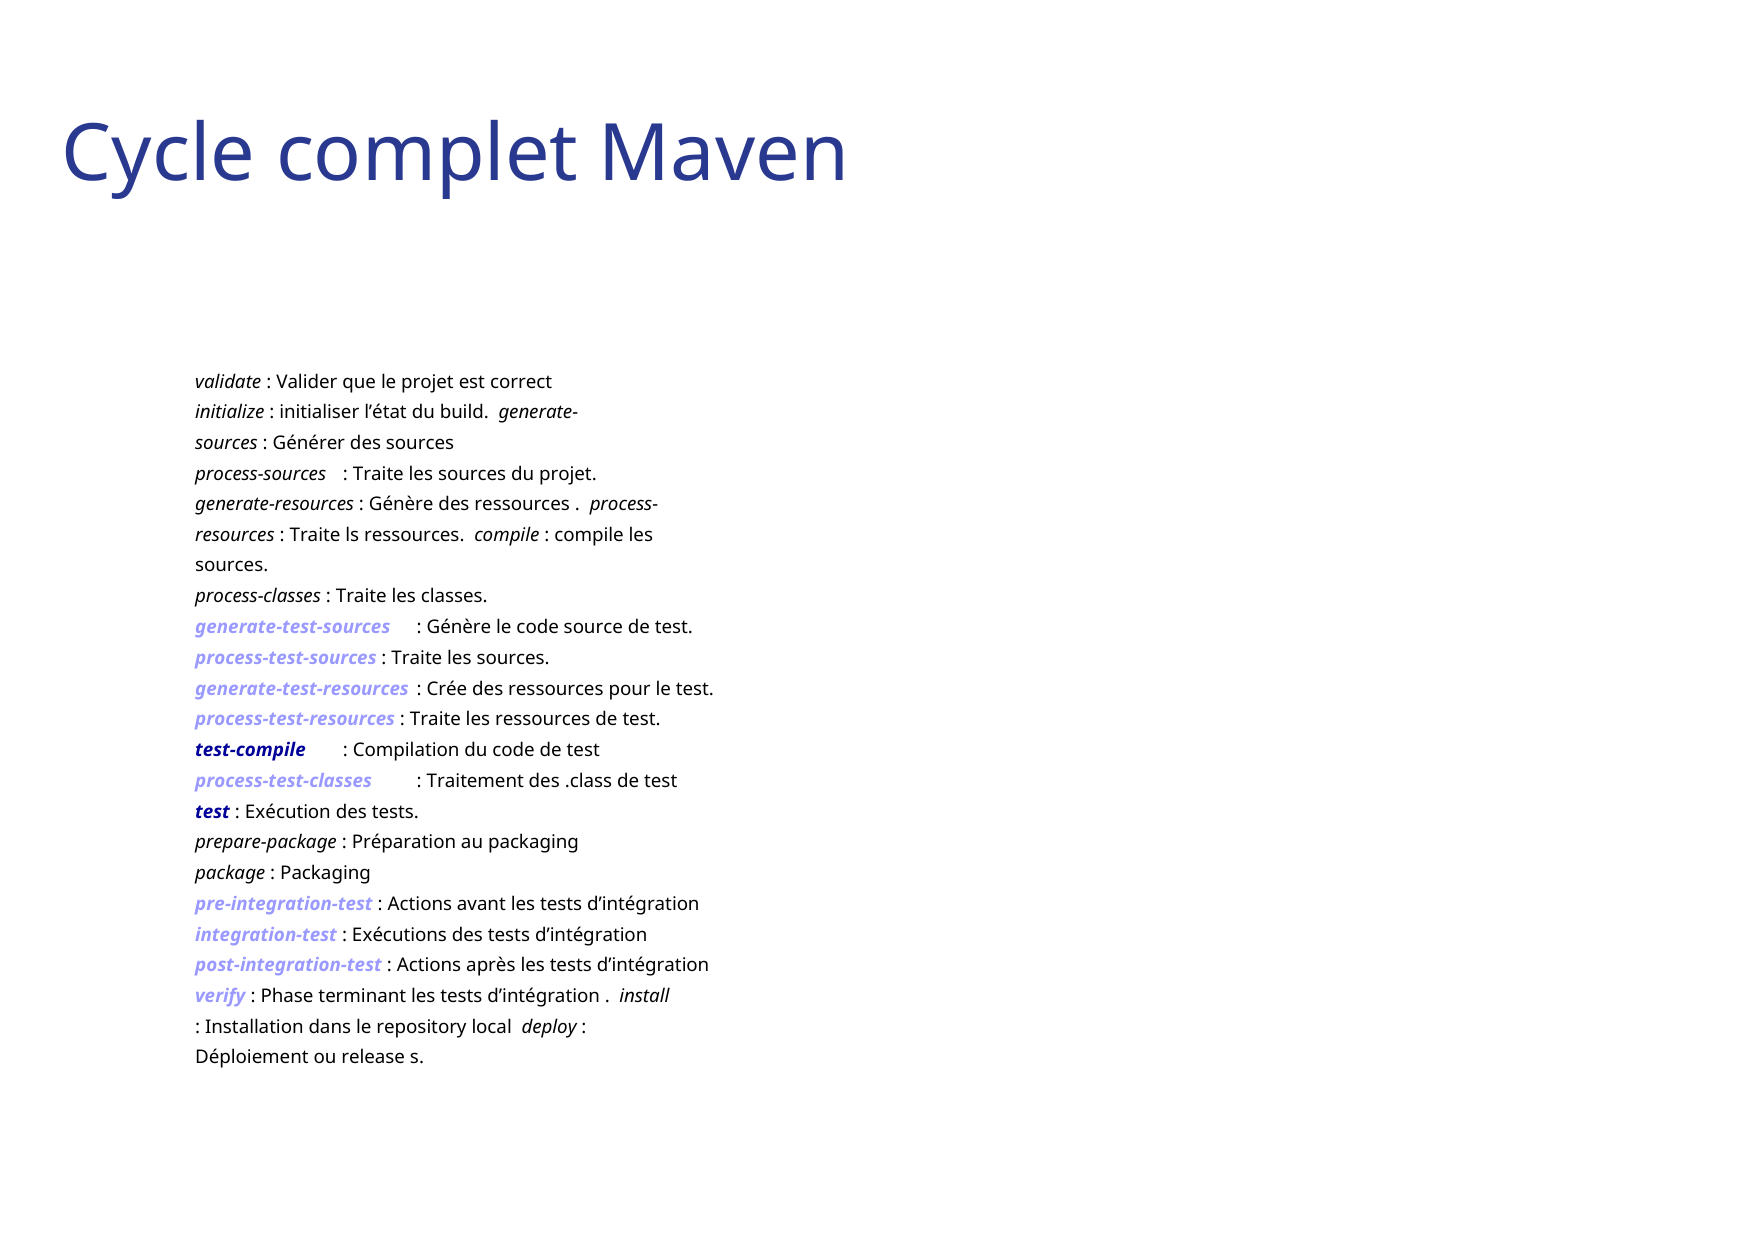

# Cycle complet Maven
validate : Valider que le projet est correct initialize : initialiser l’état du build. generate-sources : Générer des sources
process-sources	: Traite les sources du projet. generate-resources : Génère des ressources . process-resources : Traite ls ressources. compile : compile les sources.
process-classes : Traite les classes.
generate-test-sources	: Génère le code source de test.
process-test-sources : Traite les sources.
generate-test-resources	: Crée des ressources pour le test.
process-test-resources : Traite les ressources de test.
test-compile	: Compilation du code de test
process-test-classes	: Traitement des .class de test
test : Exécution des tests.
prepare-package : Préparation au packaging
package : Packaging
pre-integration-test : Actions avant les tests d’intégration
integration-test : Exécutions des tests d’intégration
post-integration-test : Actions après les tests d’intégration
verify : Phase terminant les tests d’intégration . install : Installation dans le repository local deploy : Déploiement ou release s.